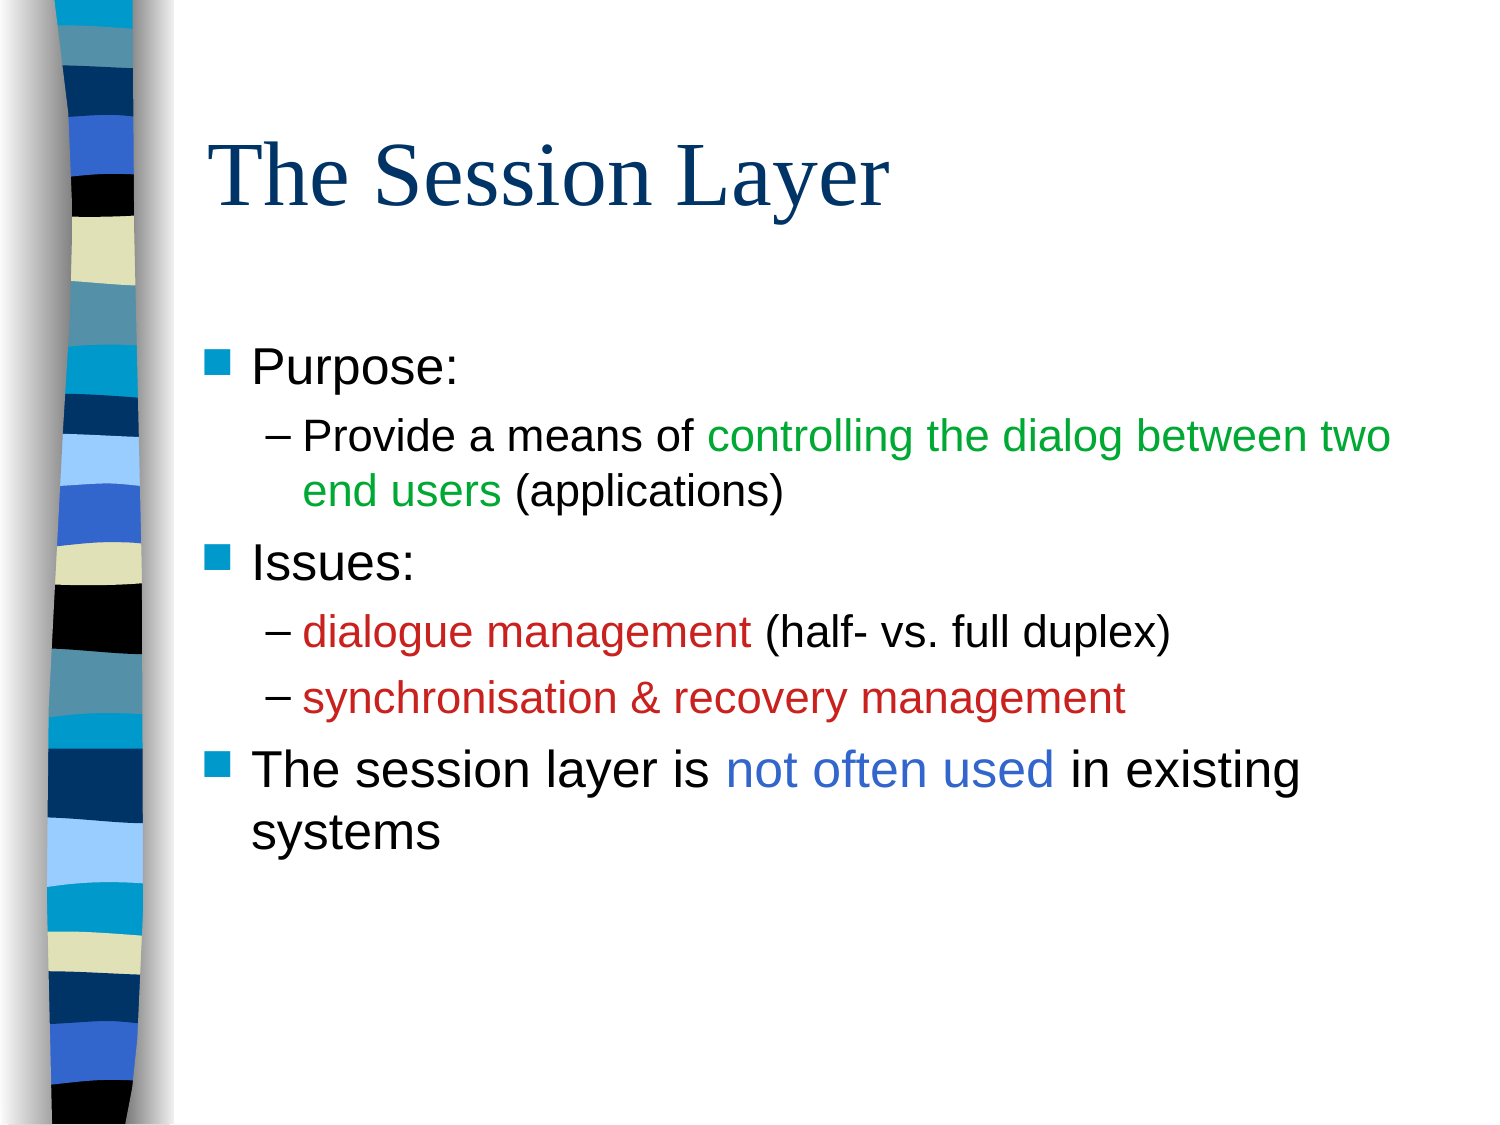

# The Session Layer
Purpose:
Provide a means of controlling the dialog between two end users (applications)
Issues:
dialogue management (half- vs. full duplex)
synchronisation & recovery management
The session layer is not often used in existing systems